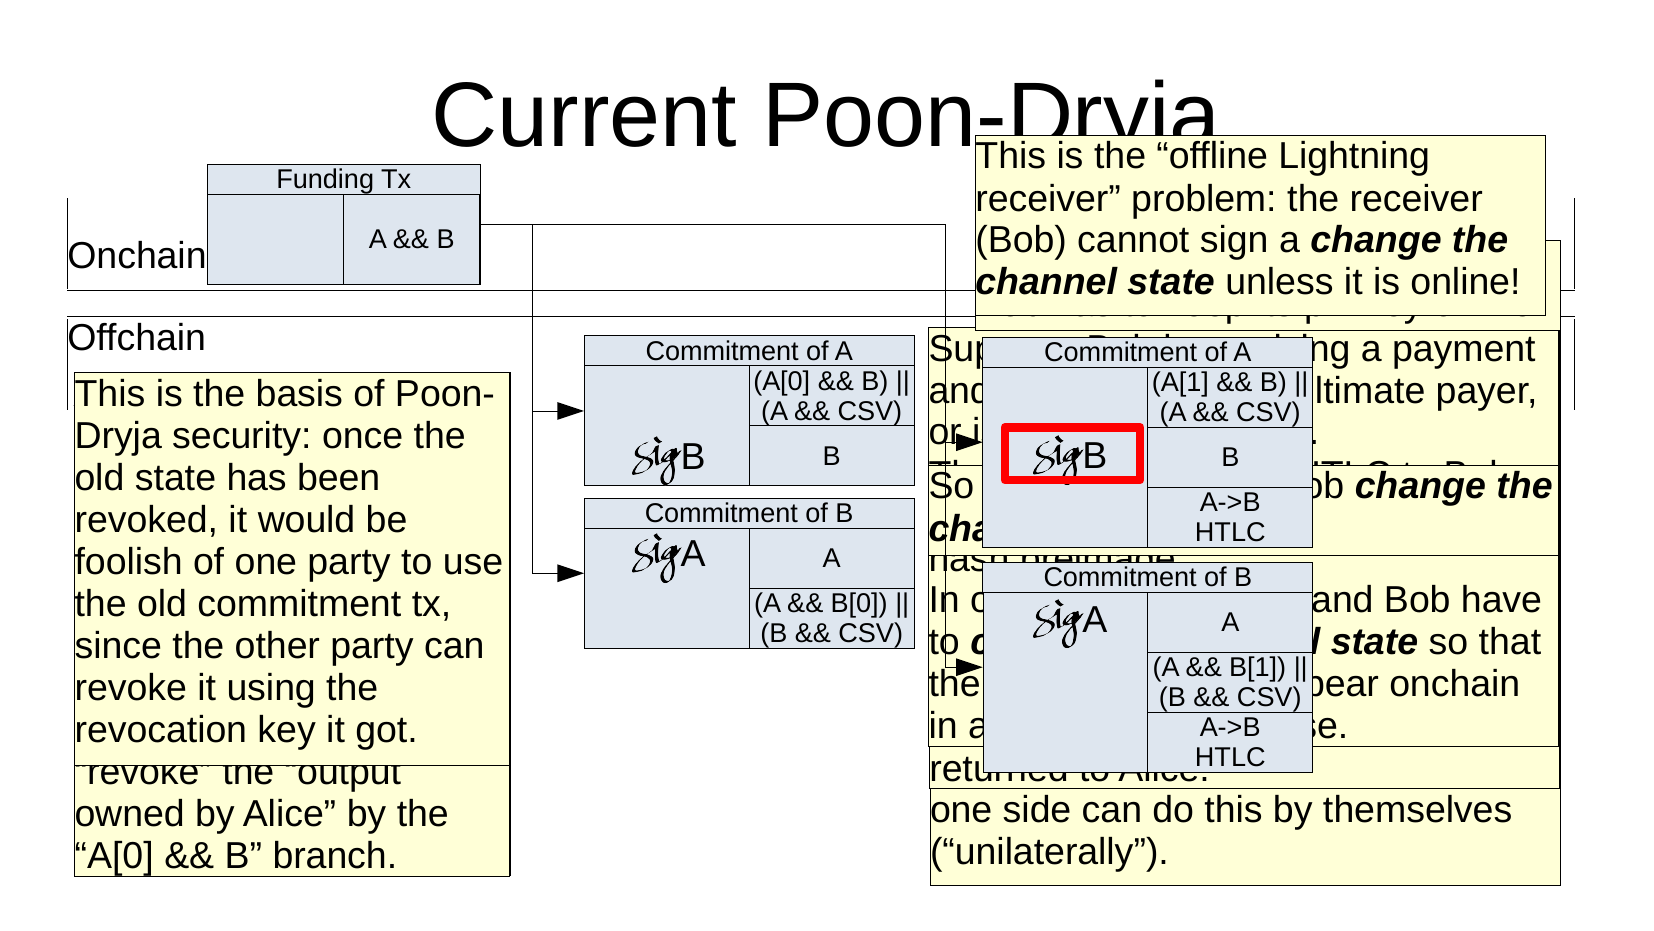

# Current Poon-Dryja
Alice and Bob create a new pair of commitment transactions, containing the HTLC being offered by Alice to Bob.
Notice that the new commitments use A[1] and B[1], which are new revocation keypairs created by Alice (A[1]) and Bob (B[1]).
Alice and Bob sign the new commitment txes.
Alice signs the “commitment owned by Bob”, and vice versa.
This is the “offline Lightning receiver” problem: the receiver (Bob) cannot sign a change the channel state unless it is online!
Funding Tx
A && B
Onchain
Offchain
Commitment of A
(A[0] && B) ||
(A && CSV)
B
Commitment of B
A
(A && B[0]) || (B && CSV)
Commitment of A
(A[1] && B) ||
(A && CSV)
B
A->B
HTLC
Commitment of B
A
(A && B[1]) || (B && CSV)
A->B
HTLC
Obviously, for Bob to create SigB, Bob has to keep its privkey online.
Suppose Bob is receiving a payment and Alice is either the ultimate payer, or is a forwarding node.
Then Alice “offers” an HTLC to Bob, which Bob can claim by showing the hash preimage.
In order to do so, Alice and Bob have to change the channel state so that the A->B HTLC can appear onchain in a unilateral close case.
PEDANTRY NOTE
The exact HTLC construction specified in the mid-2021 BOLT specs is complicated.
We will elide the details in this presentation, and just present “an HTLC offered by Alice to Bob” as
“A->B HTLC”.
Now, how does a Poon-Dryja channel operate?
To allow cross-channel swaps, Lightning uses HTLCs (hashlocked trimelocked contracts).
HTLCs have a specific direction, for example we can say an A->B HTLC is an HTLC offered by Alice that can be claimed by Bob (by showing a hash preimage), or after some time, will be returned to Alice.
Now suppose Bob goes offline for a long time or otherwise stops responding properly.
Alice can sign the “commitment owned by Alice” to form SigA, and take the SigB it got from Bob, and have a fully-signed commitment tx it can use to eventually get its money back, via the “A && CSV” branch.
Bob can also do something similar
This is called a “unilateral close” since one side can do this by themselves (“unilaterally”).
Obviously in order to sign, the participants need online access to their privkeys, which is precisely the issue, but at least for the case of dropping a channel unilaterally, you do not need to sign right now, you just need to sign when you drop onchain (which we hope is fairly rare).
With the initial commitment transactions signed by their partner, both participants now feel safe with signing and broadcasting the funding transaction to the blockchain.
Once the funding tx is confirmed onchain, the channel can now begin operation.
Anyway, once signatures for the new commitment transactions have been exchanged, Alice gives the privkey of A[0] to Bob.
Bob also gives the privkey of B[0] to Alice.
This “revokes” the old state (the one without the A->B HTLC) so that the new state is now the only valid state.
Suppose Alice tries to “reverse” the A->B HTLC by using the old “commitment owned by Alice” (which does not contain that HTLC).
Since at this point Bob knows the A[0] privkey and the B privkey, it can “revoke” the “output owned by Alice” by the “A[0] && B” branch.
This is the basis of Poon-Dryja security: once the old state has been revoked, it would be foolish of one party to use the old commitment tx, since the other party can revoke it using the revocation key it got.
B
A
B
A
So how do Alice and Bob change the channel state?